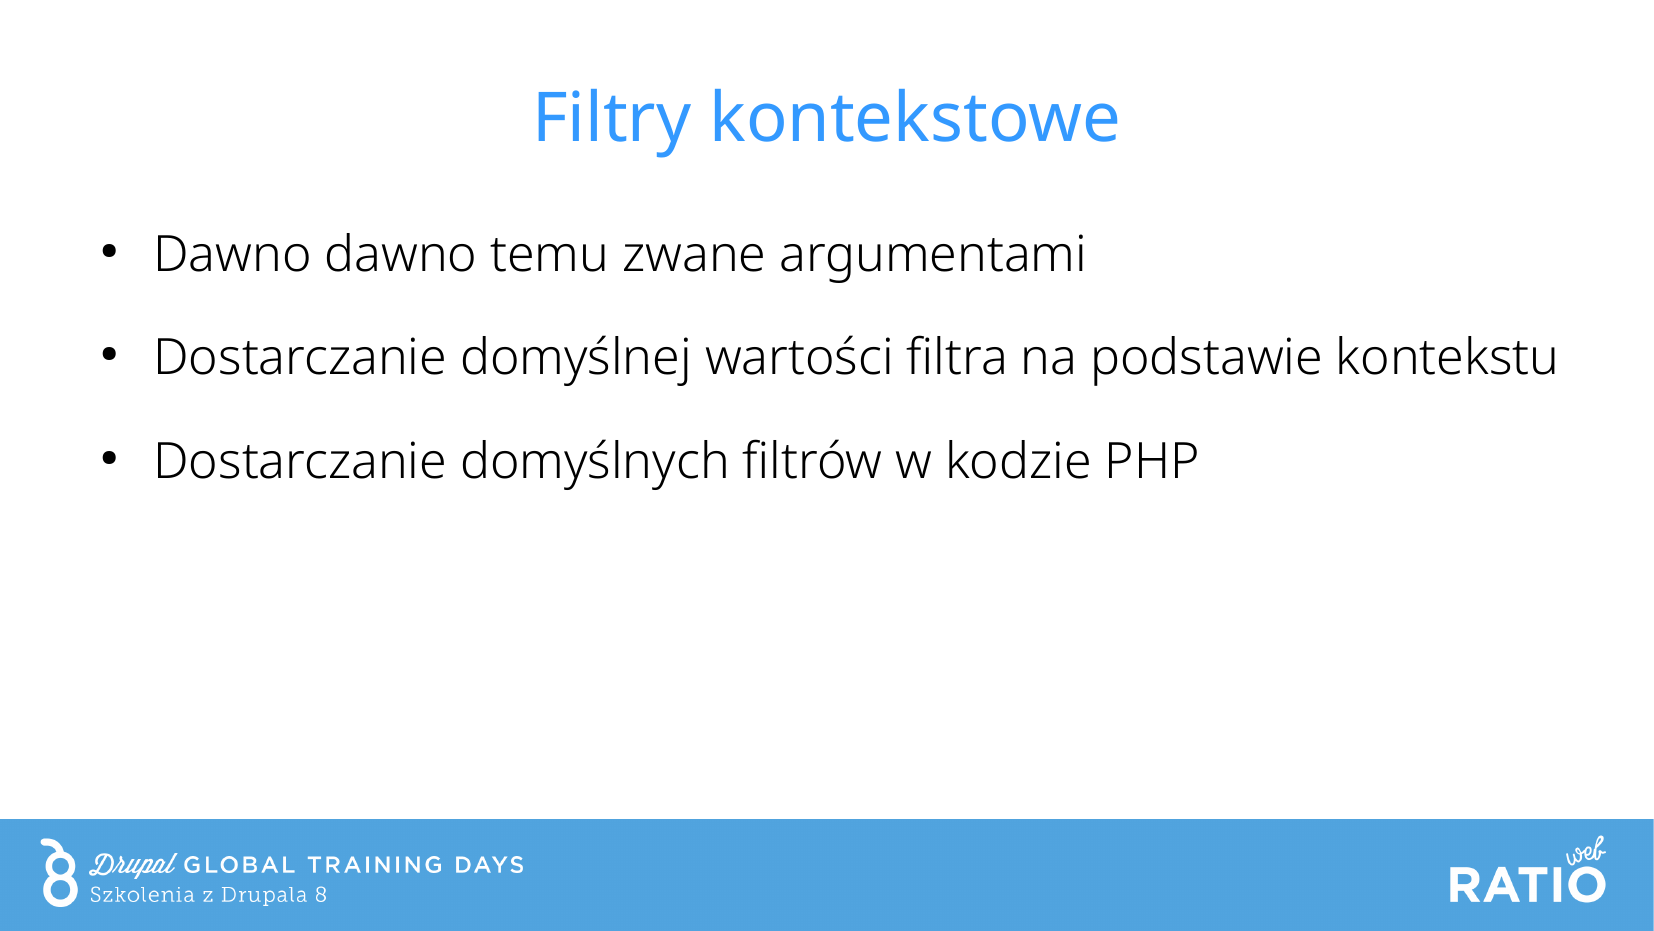

# Filtry kontekstowe
Dawno dawno temu zwane argumentami
Dostarczanie domyślnej wartości filtra na podstawie kontekstu
Dostarczanie domyślnych filtrów w kodzie PHP